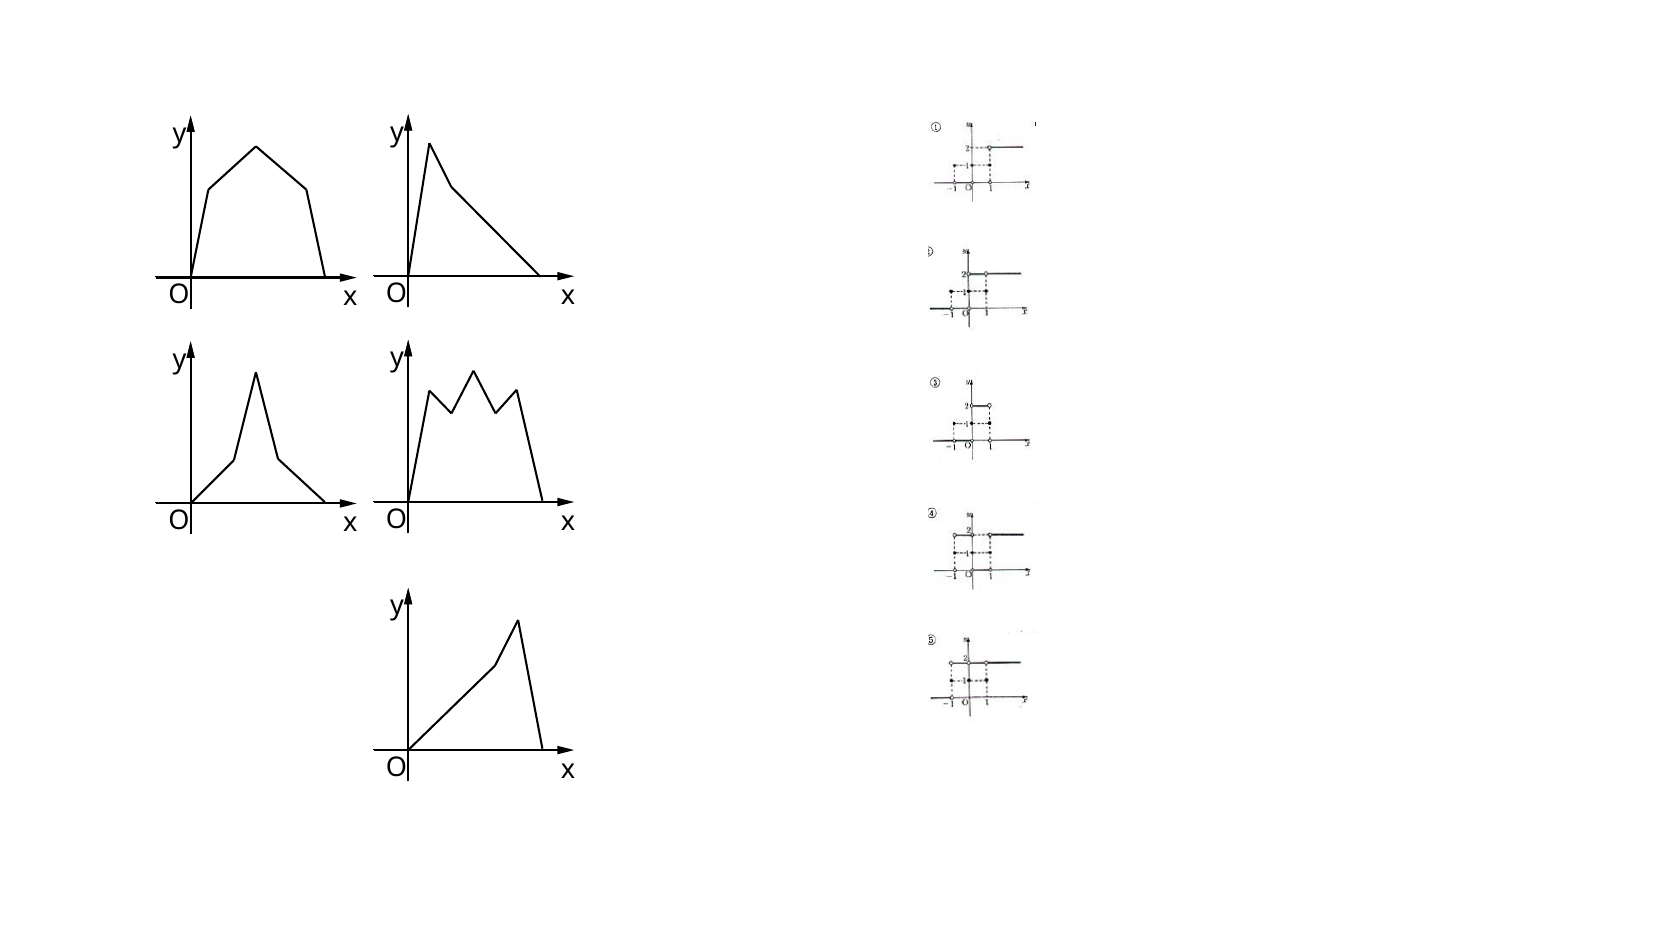

y
y
O
O
x
x
y
y
O
O
x
x
y
O
x